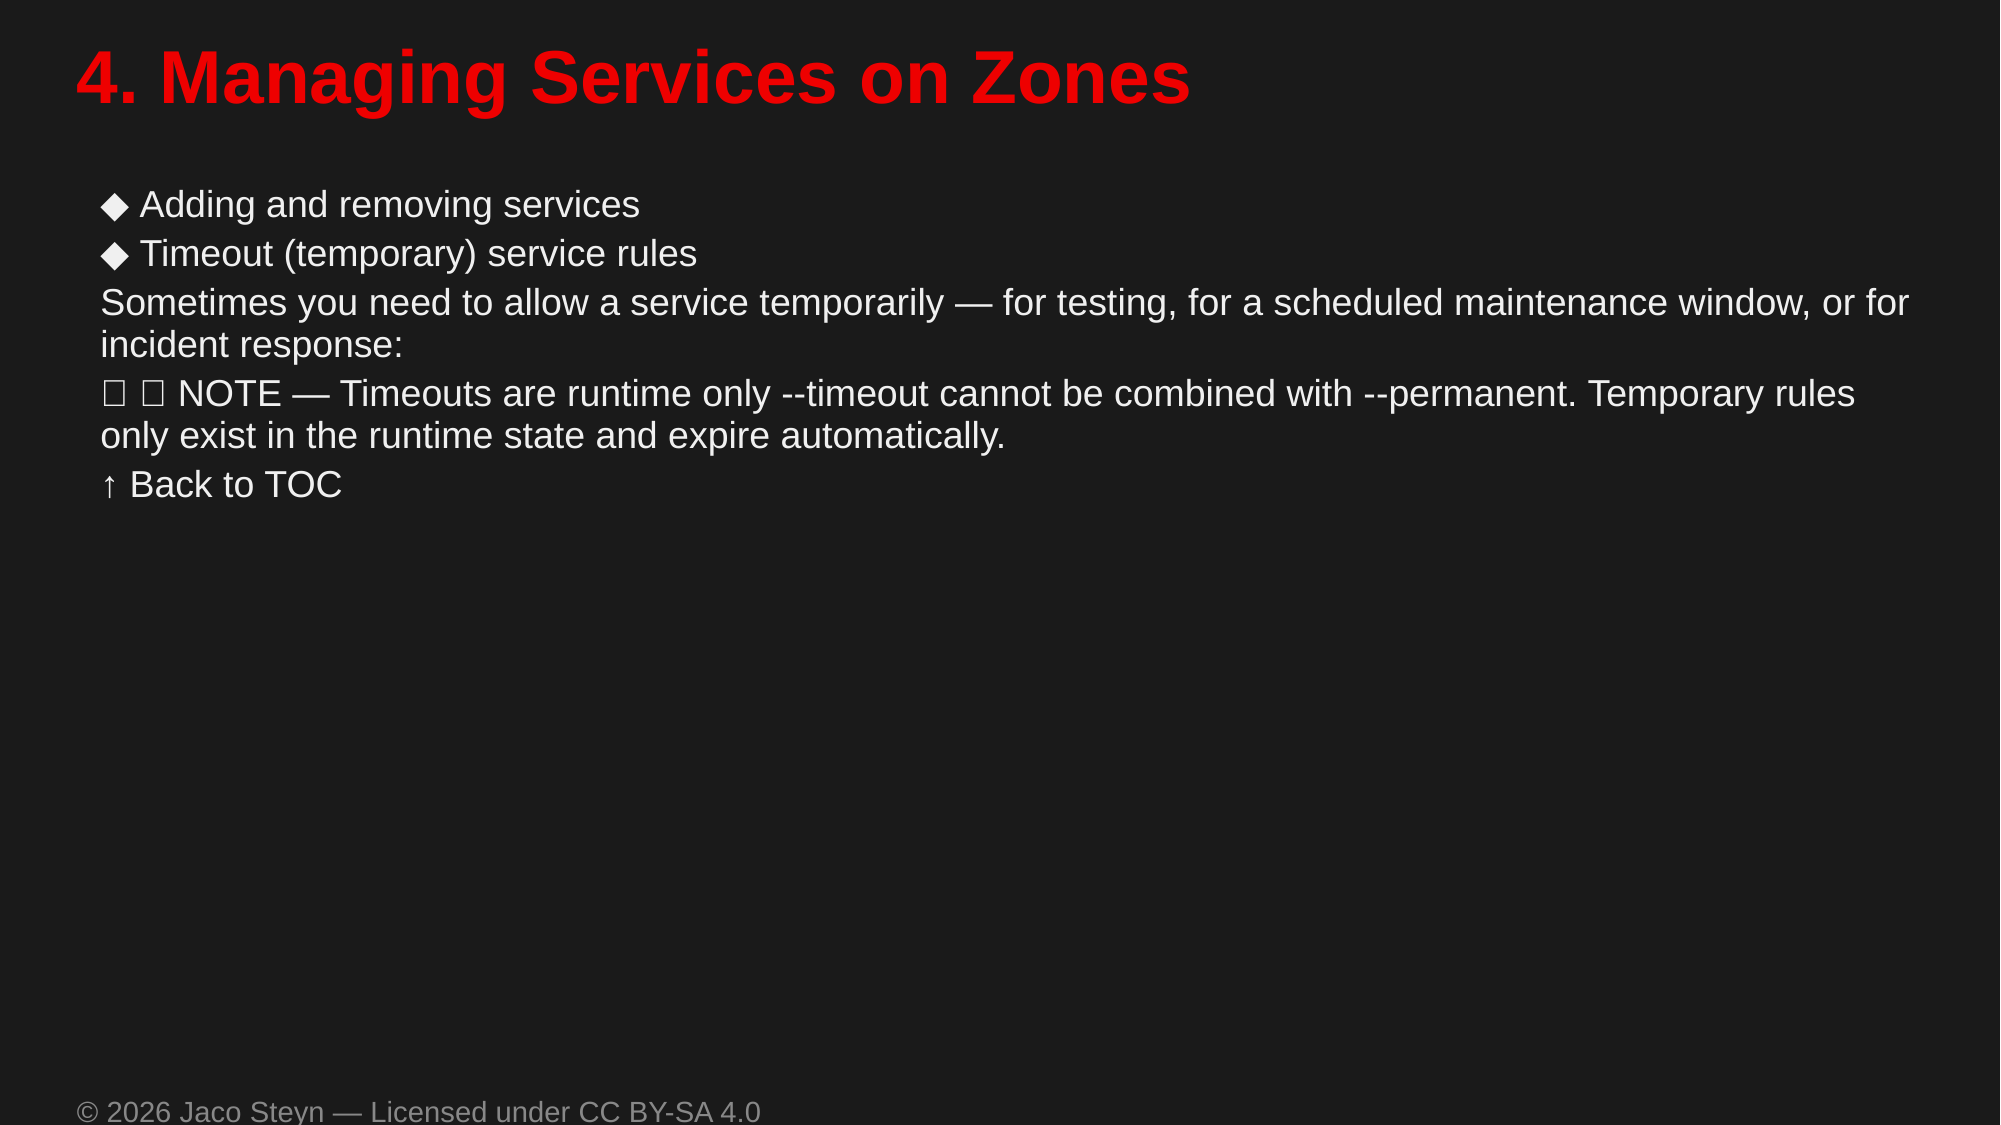

4. Managing Services on Zones
◆ Adding and removing services
◆ Timeout (temporary) service rules
Sometimes you need to allow a service temporarily — for testing, for a scheduled maintenance window, or for incident response:
💡 📝 NOTE — Timeouts are runtime only --timeout cannot be combined with --permanent. Temporary rules only exist in the runtime state and expire automatically.
↑ Back to TOC
© 2026 Jaco Steyn — Licensed under CC BY-SA 4.0